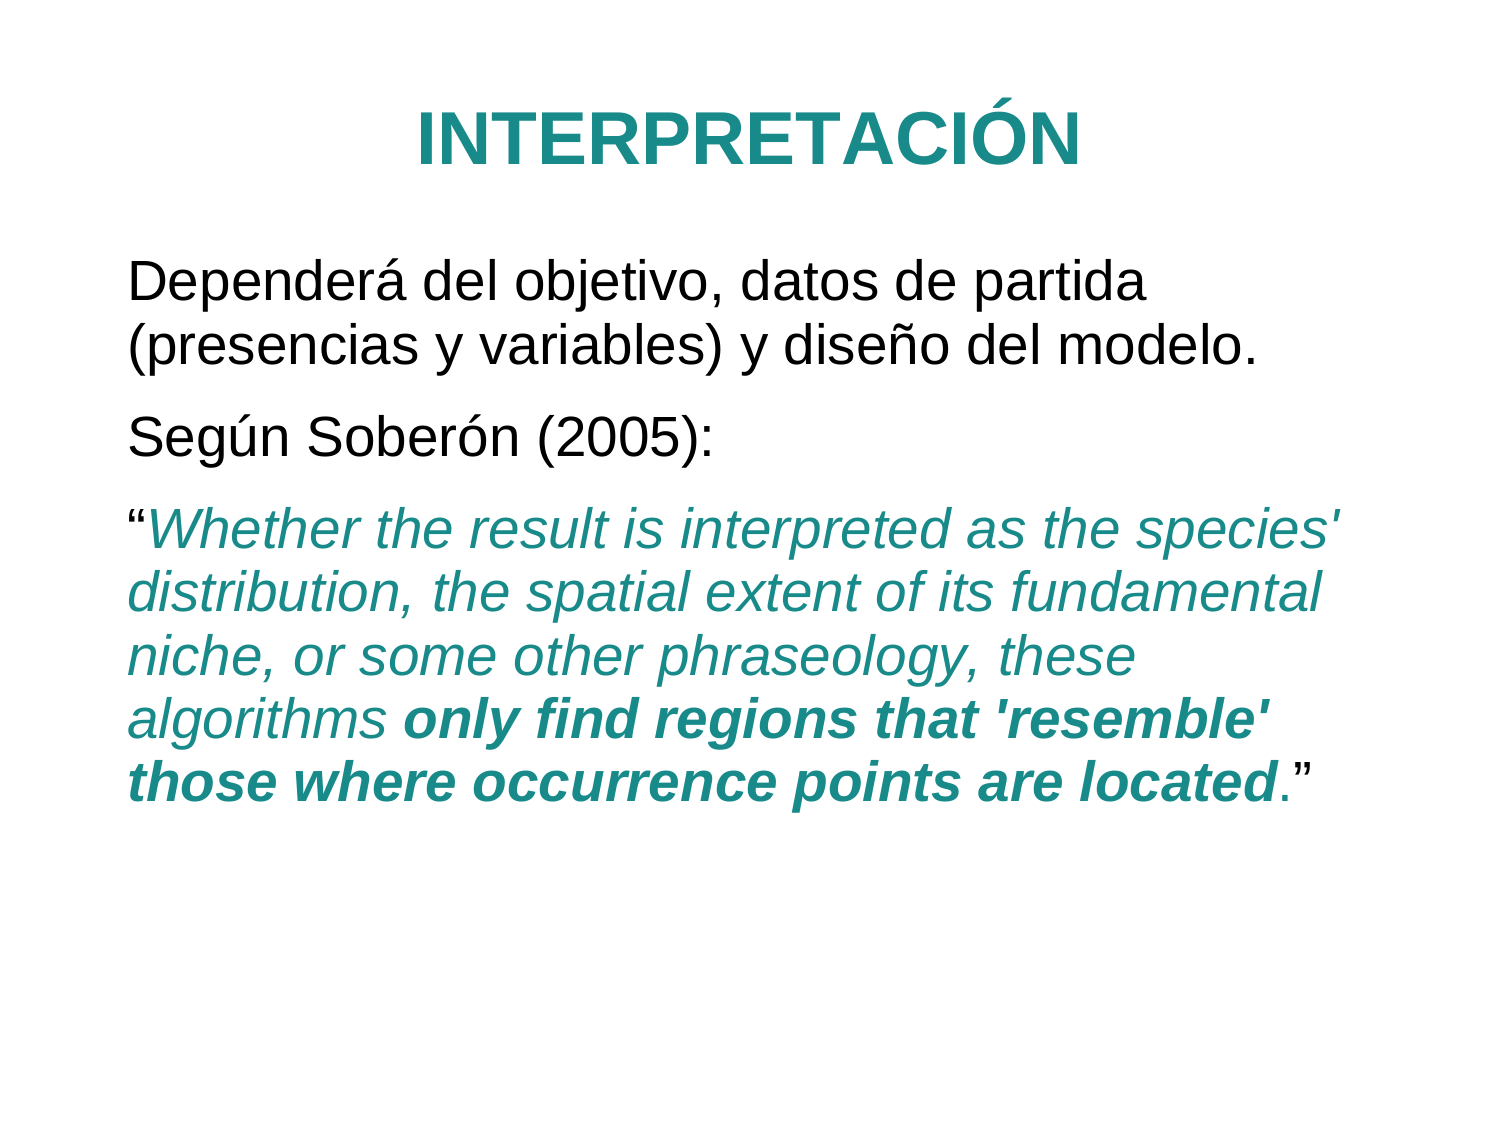

# INTERPRETACIÓN
Dependerá del objetivo, datos de partida (presencias y variables) y diseño del modelo.
Según Soberón (2005):
“Whether the result is interpreted as the species' distribution, the spatial extent of its fundamental niche, or some other phraseology, these algorithms only find regions that 'resemble' those where occurrence points are located.”